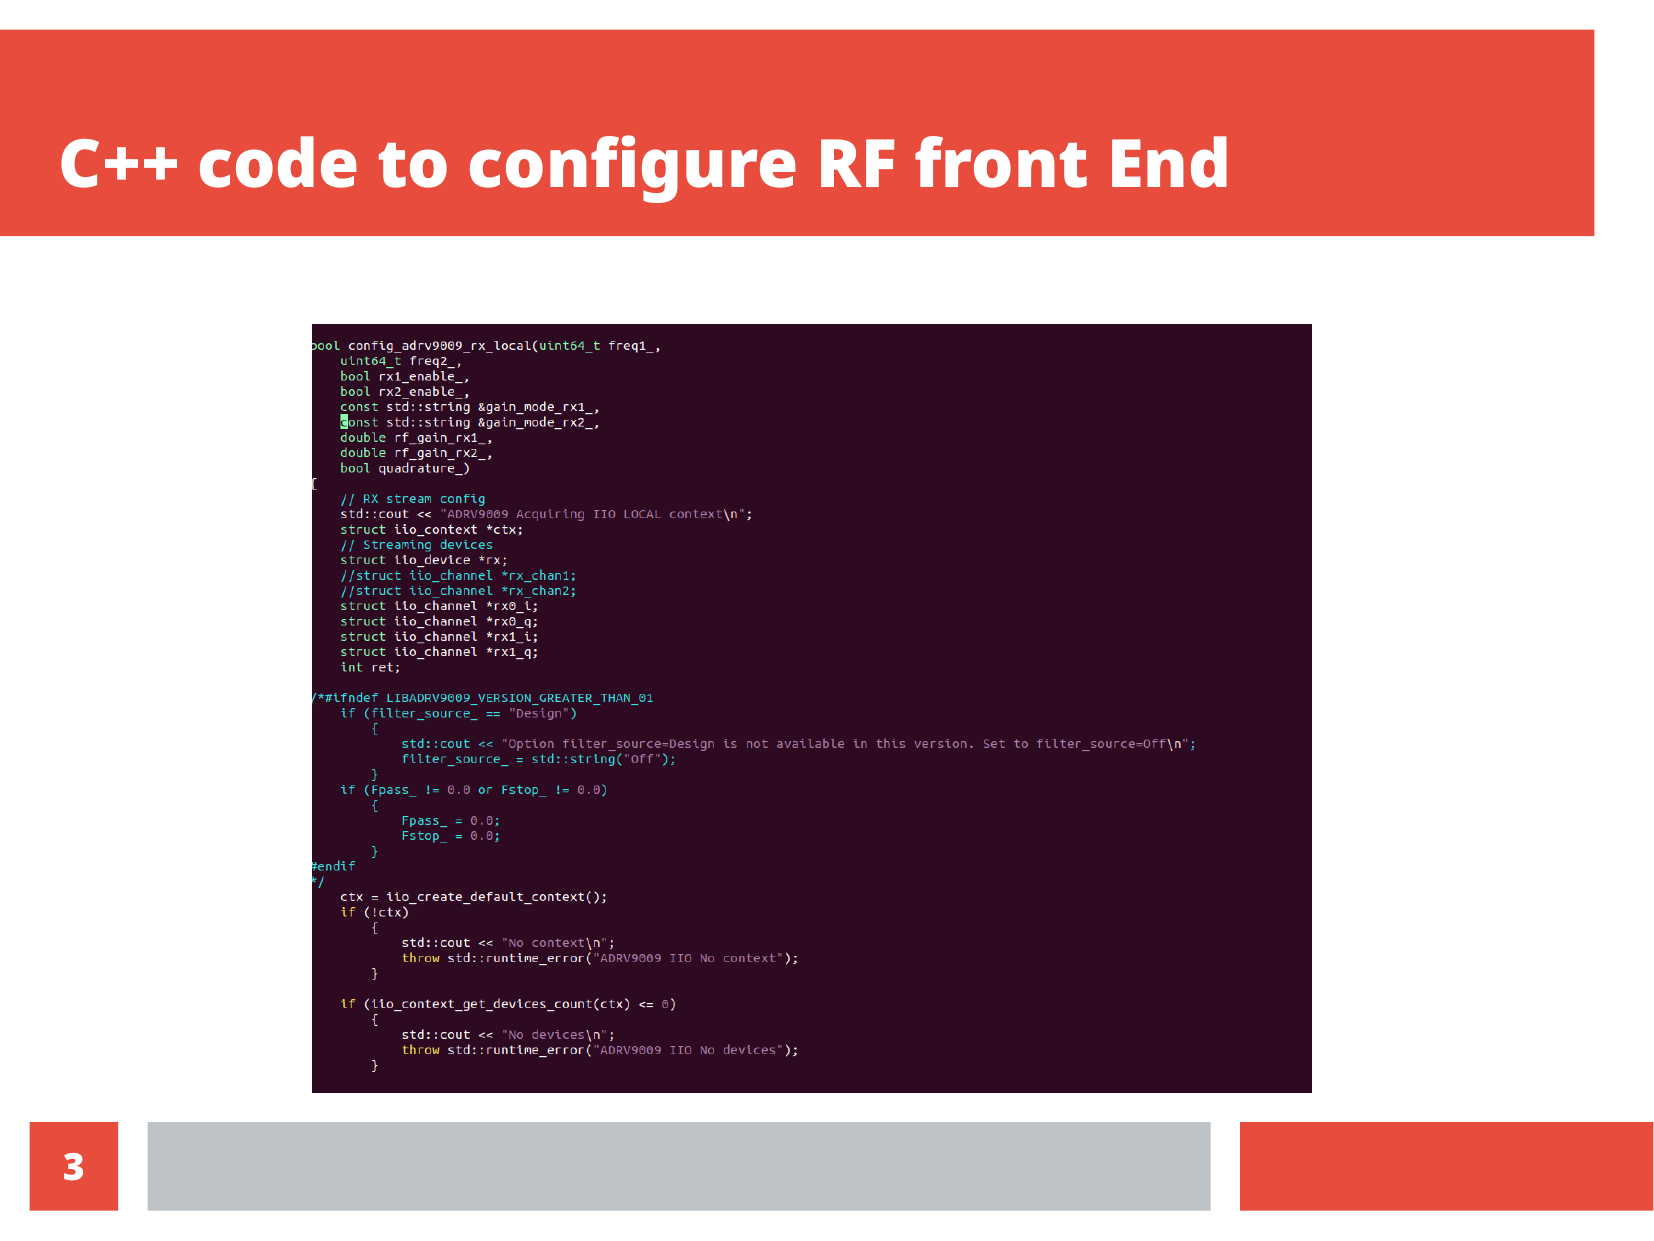

# C++ code to configure RF front End
3